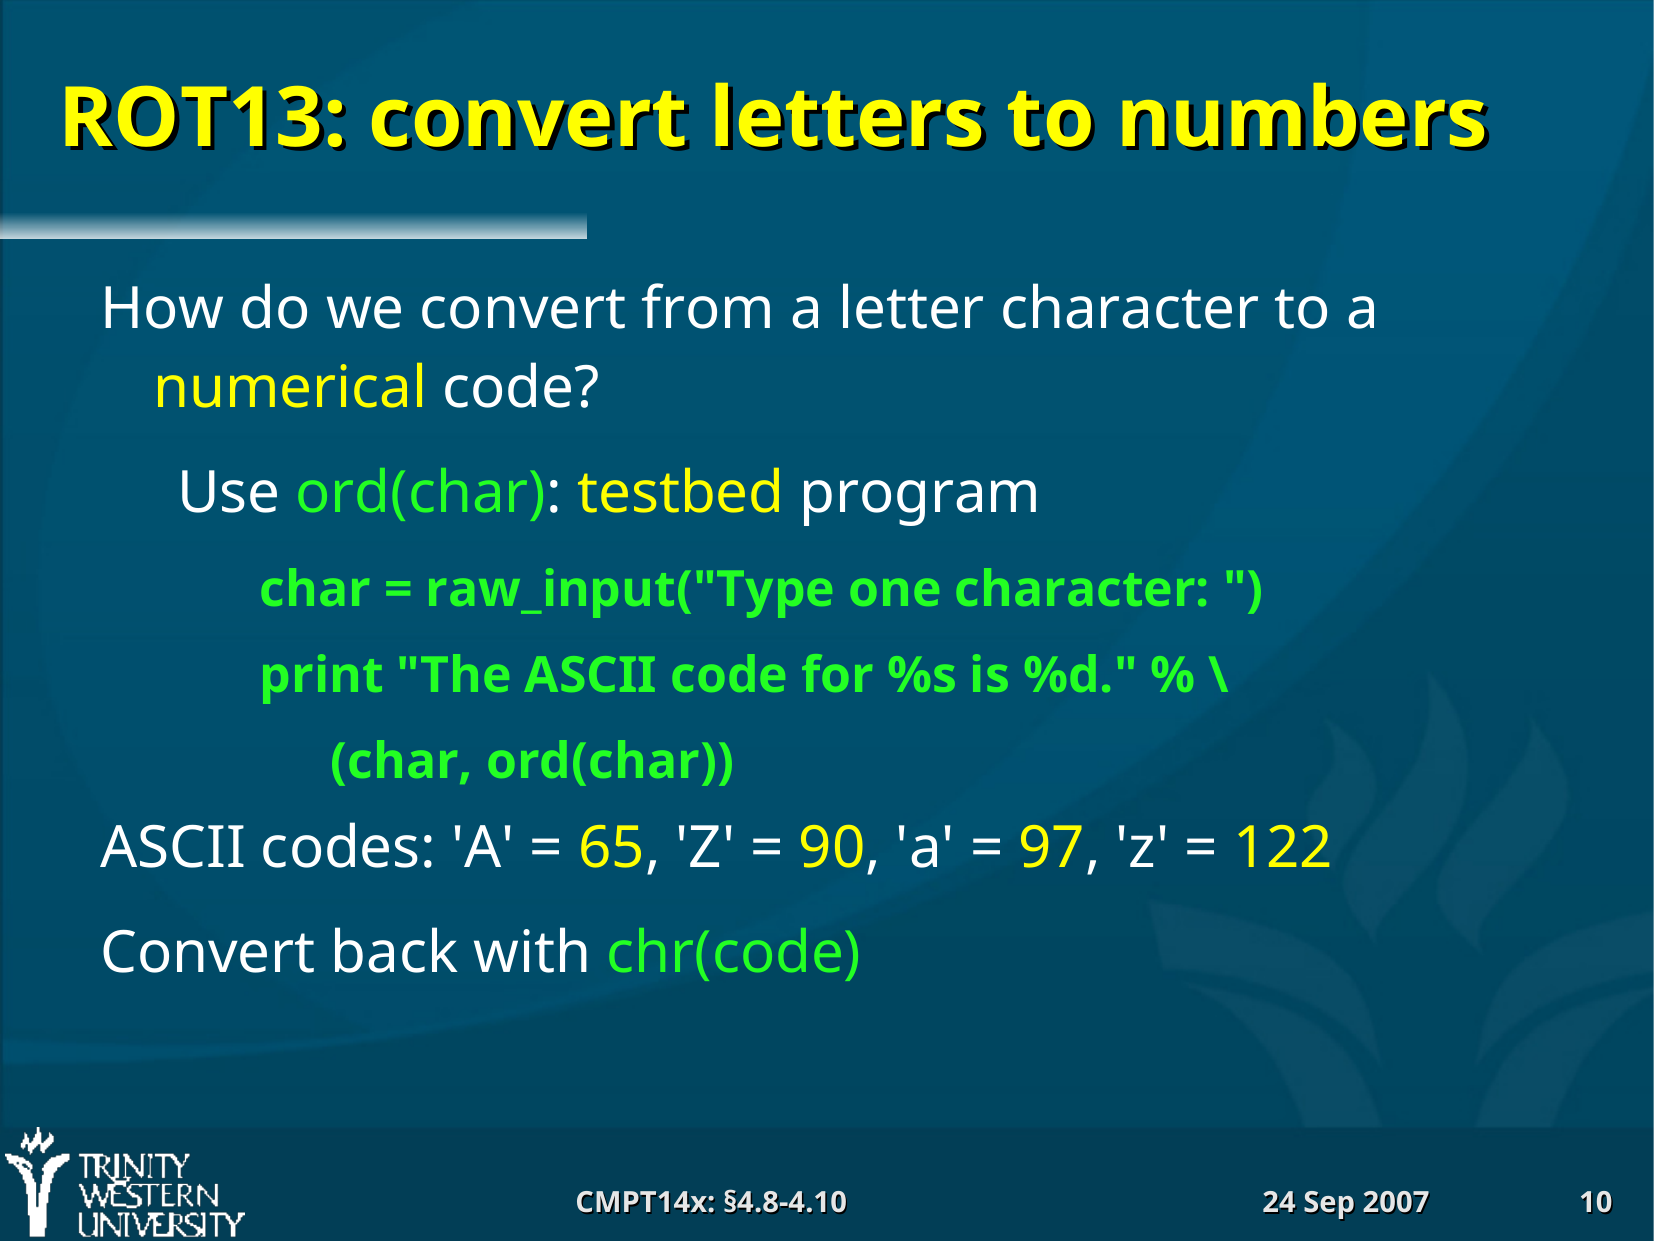

# ROT13: convert letters to numbers
How do we convert from a letter character to a numerical code?
Use ord(char): testbed program
char = raw_input("Type one character: ")
print "The ASCII code for %s is %d." % \
(char, ord(char))
ASCII codes: 'A' = 65, 'Z' = 90, 'a' = 97, 'z' = 122
Convert back with chr(code)
CMPT14x: §4.8-4.10
24 Sep 2007
10